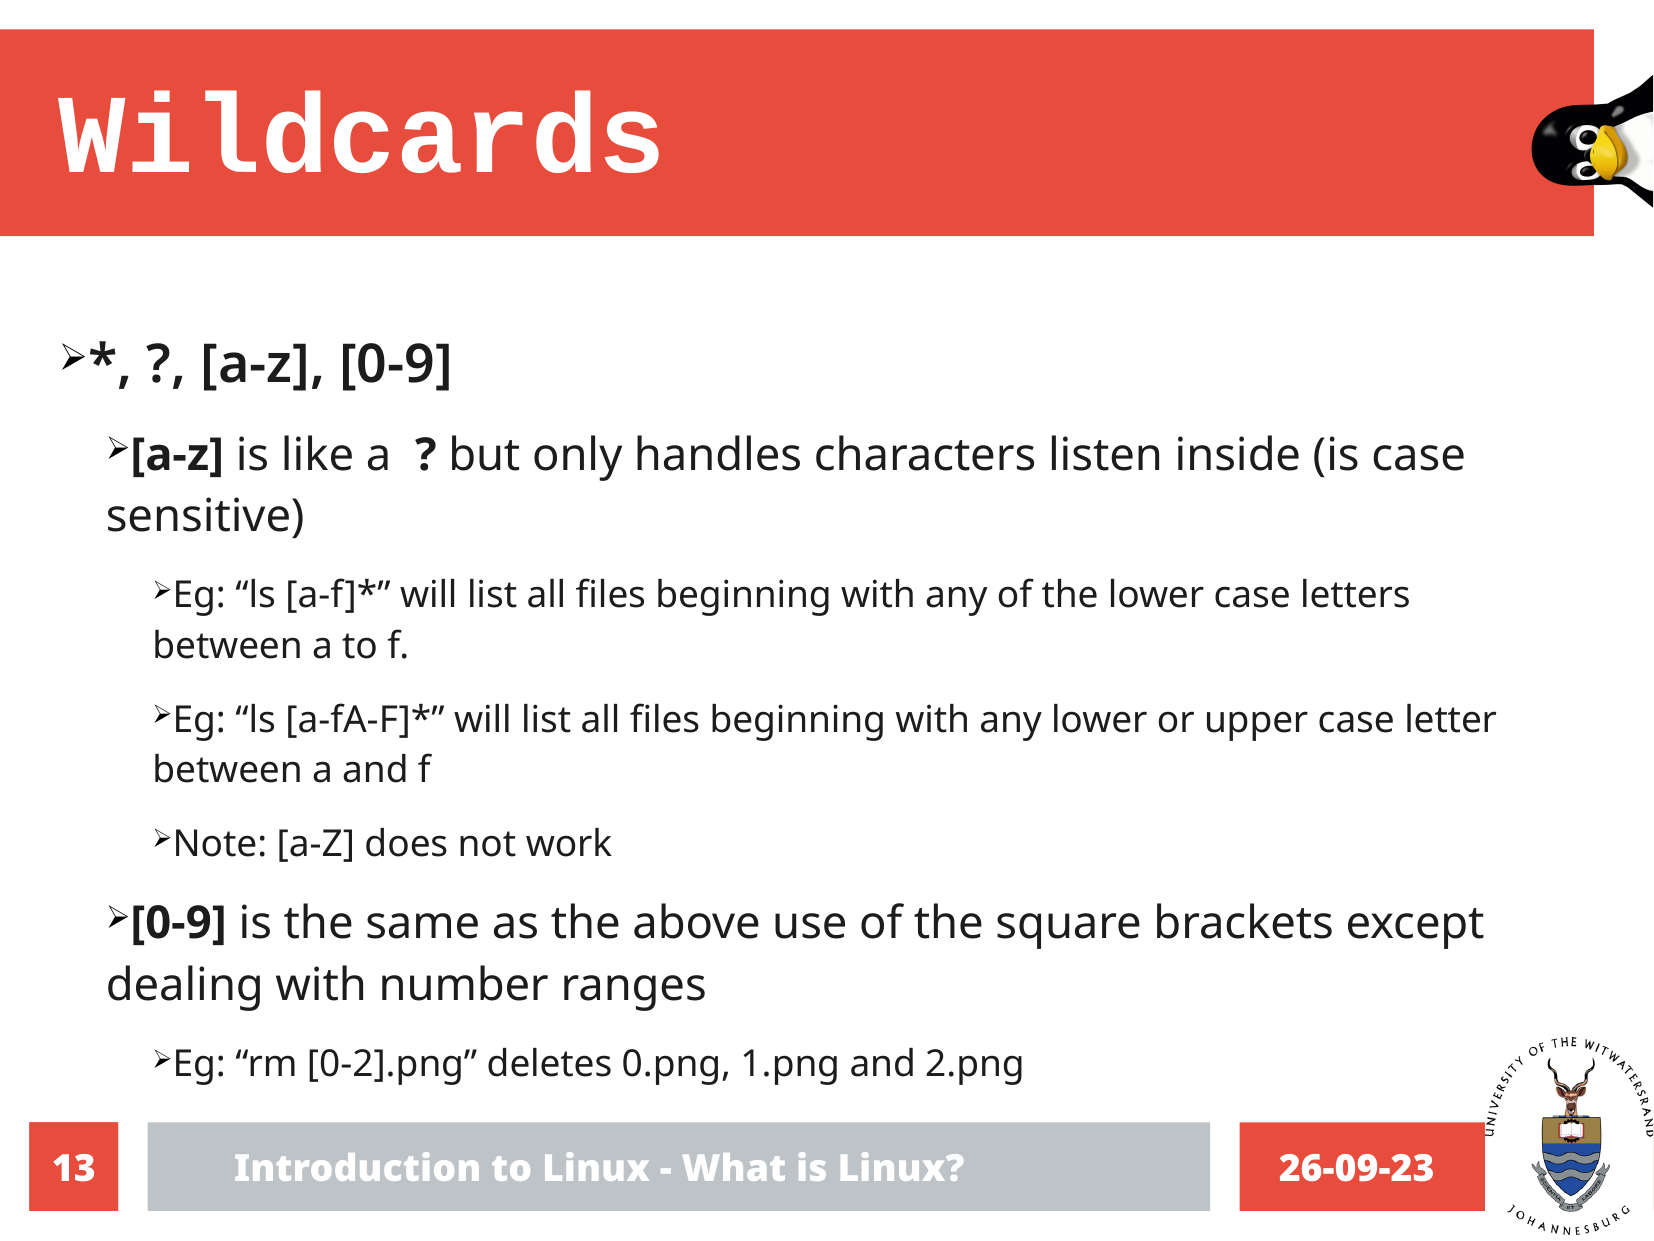

# Wildcards
*, ?, [a-z], [0-9]
[a-z] is like a ? but only handles characters listen inside (is case sensitive)
Eg: “ls [a-f]*” will list all files beginning with any of the lower case letters between a to f.
Eg: “ls [a-fA-F]*” will list all files beginning with any lower or upper case letter between a and f
Note: [a-Z] does not work
[0-9] is the same as the above use of the square brackets except dealing with number ranges
Eg: “rm [0-2].png” deletes 0.png, 1.png and 2.png
13
 Introduction to Linux - What is Linux?